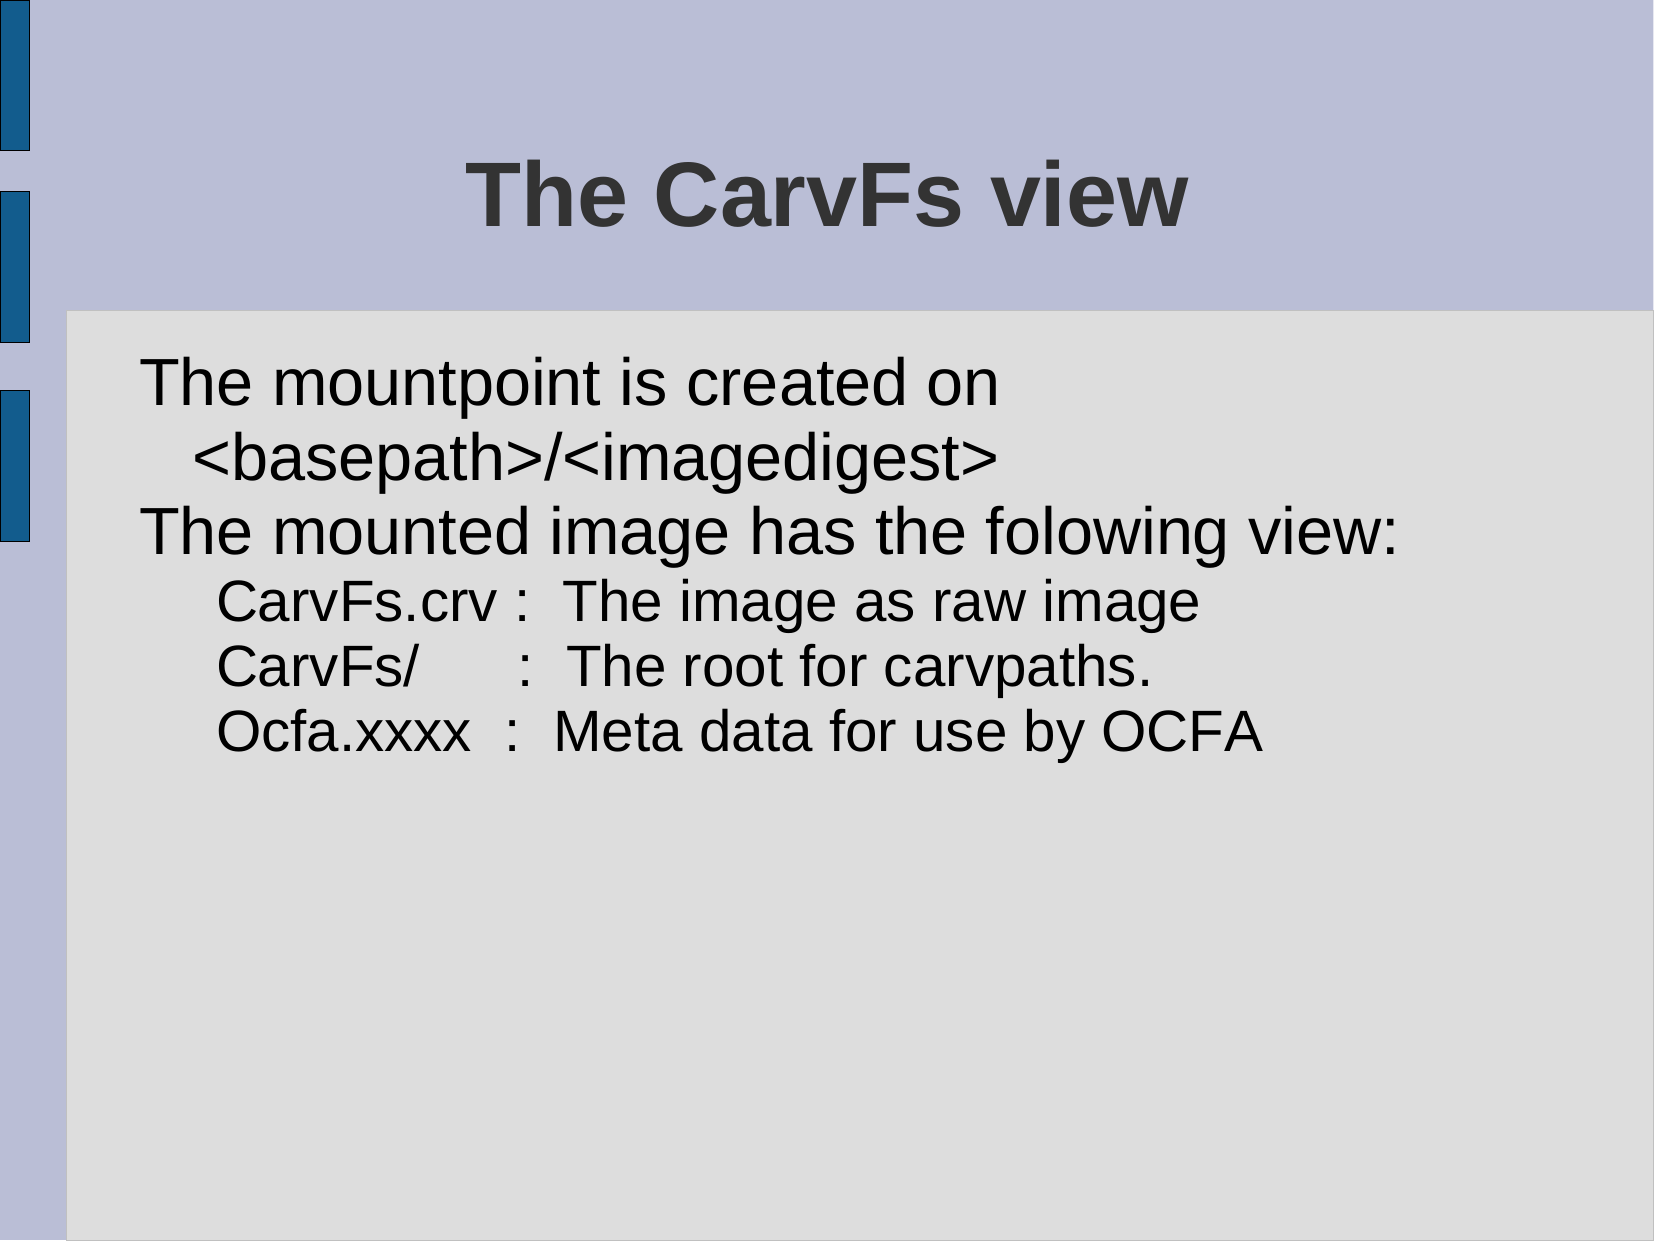

# The CarvFs view
The mountpoint is created on <basepath>/<imagedigest>
The mounted image has the folowing view:
CarvFs.crv : The image as raw image
CarvFs/ : The root for carvpaths.
Ocfa.xxxx : Meta data for use by OCFA